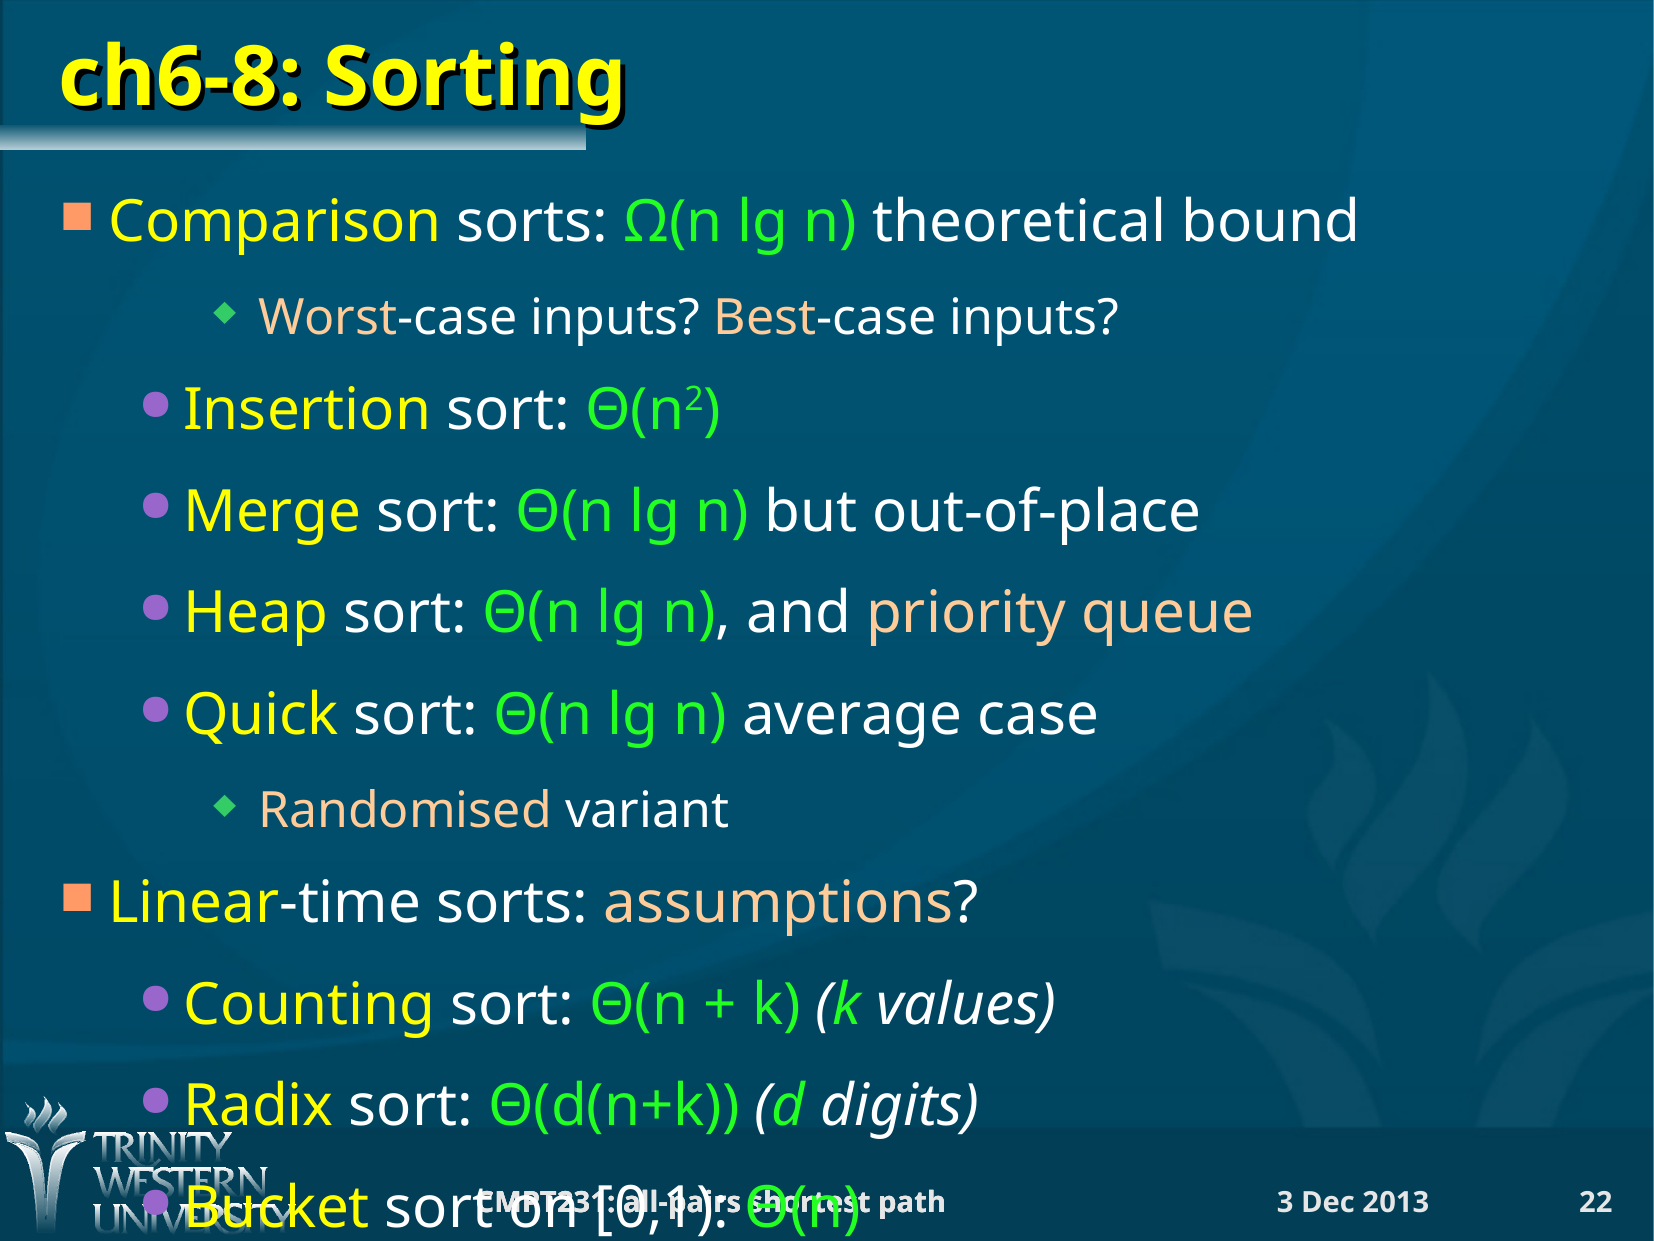

# ch6-8: Sorting
Comparison sorts: Ω(n lg n) theoretical bound
Worst-case inputs? Best-case inputs?
Insertion sort: Θ(n2)
Merge sort: Θ(n lg n) but out-of-place
Heap sort: Θ(n lg n), and priority queue
Quick sort: Θ(n lg n) average case
Randomised variant
Linear-time sorts: assumptions?
Counting sort: Θ(n + k) (k values)
Radix sort: Θ(d(n+k)) (d digits)
Bucket sort on [0,1): Θ(n)
CMPT231: all-pairs shortest path
3 Dec 2013
22